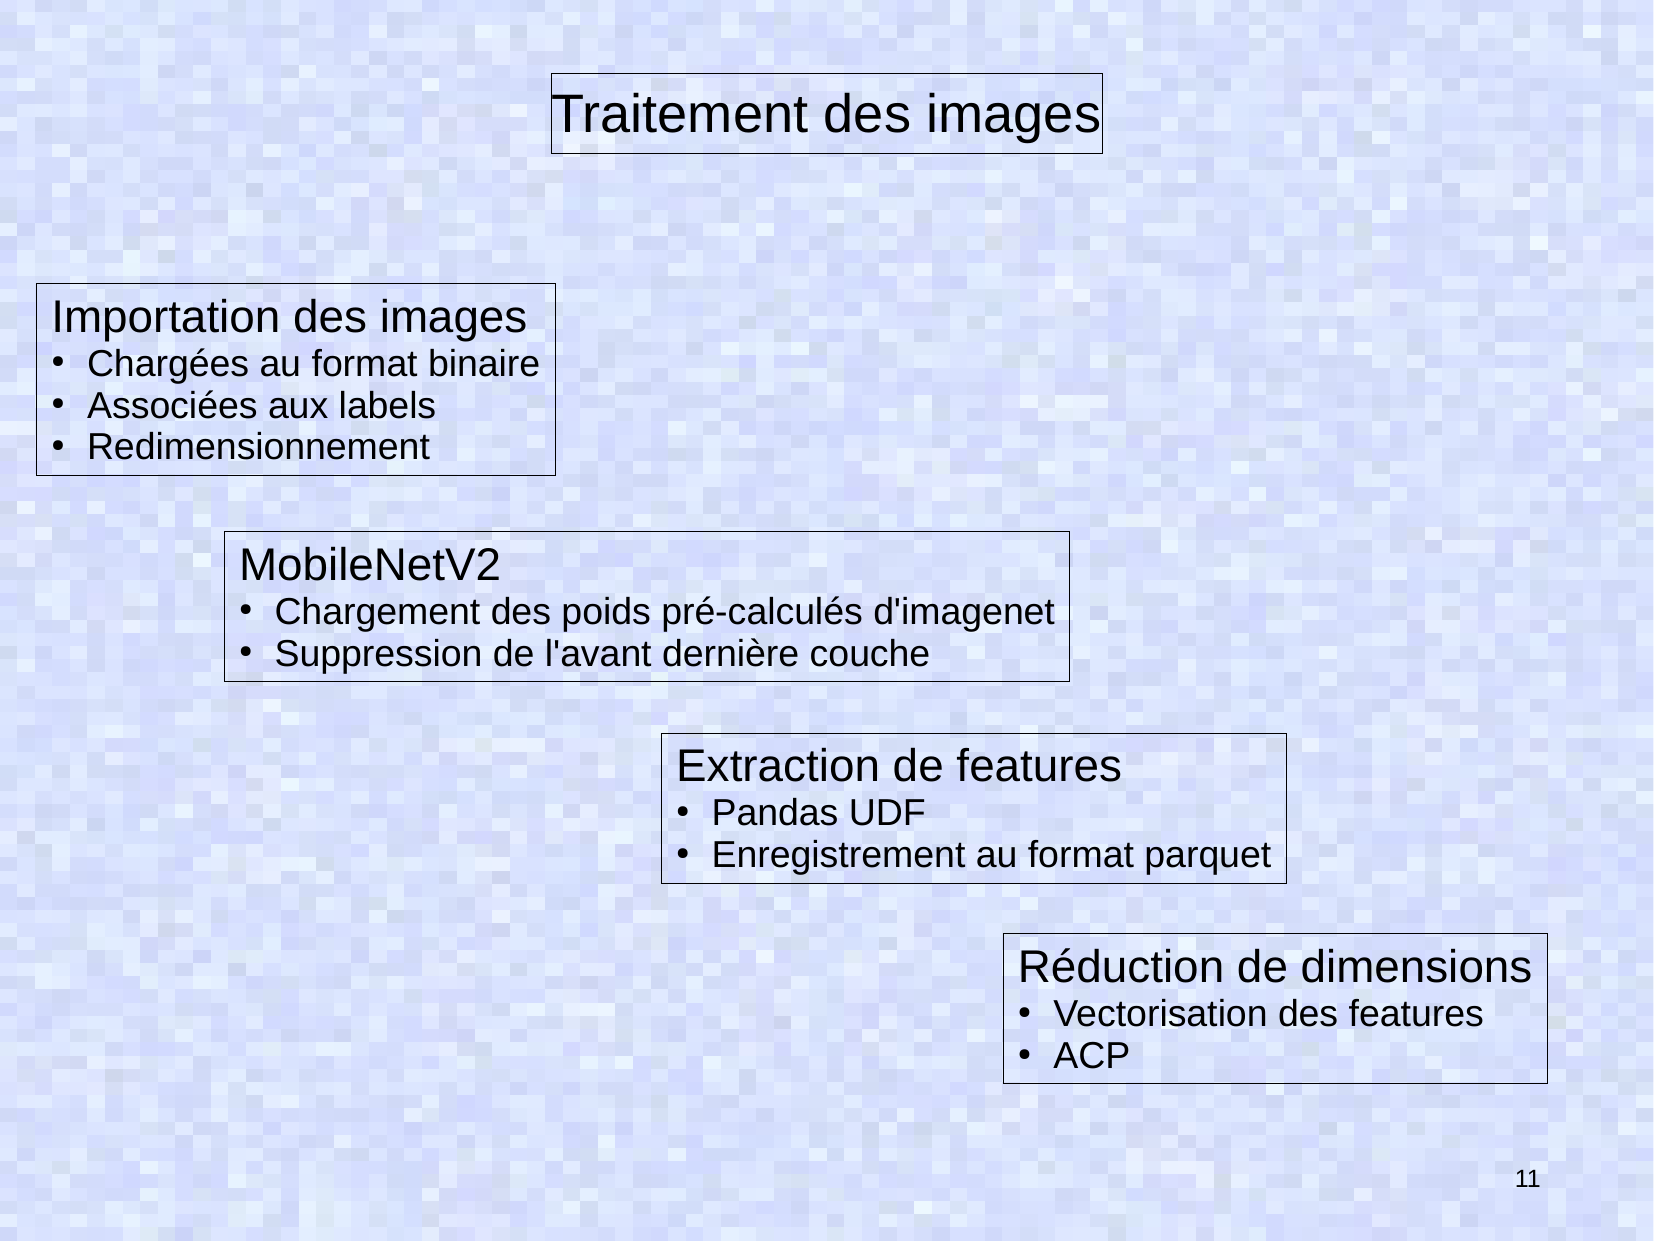

# Traitement des images
Importation des images
Chargées au format binaire
Associées aux labels
Redimensionnement
MobileNetV2
Chargement des poids pré-calculés d'imagenet
Suppression de l'avant dernière couche
Extraction de features
Pandas UDF
Enregistrement au format parquet
Réduction de dimensions
Vectorisation des features
ACP
11